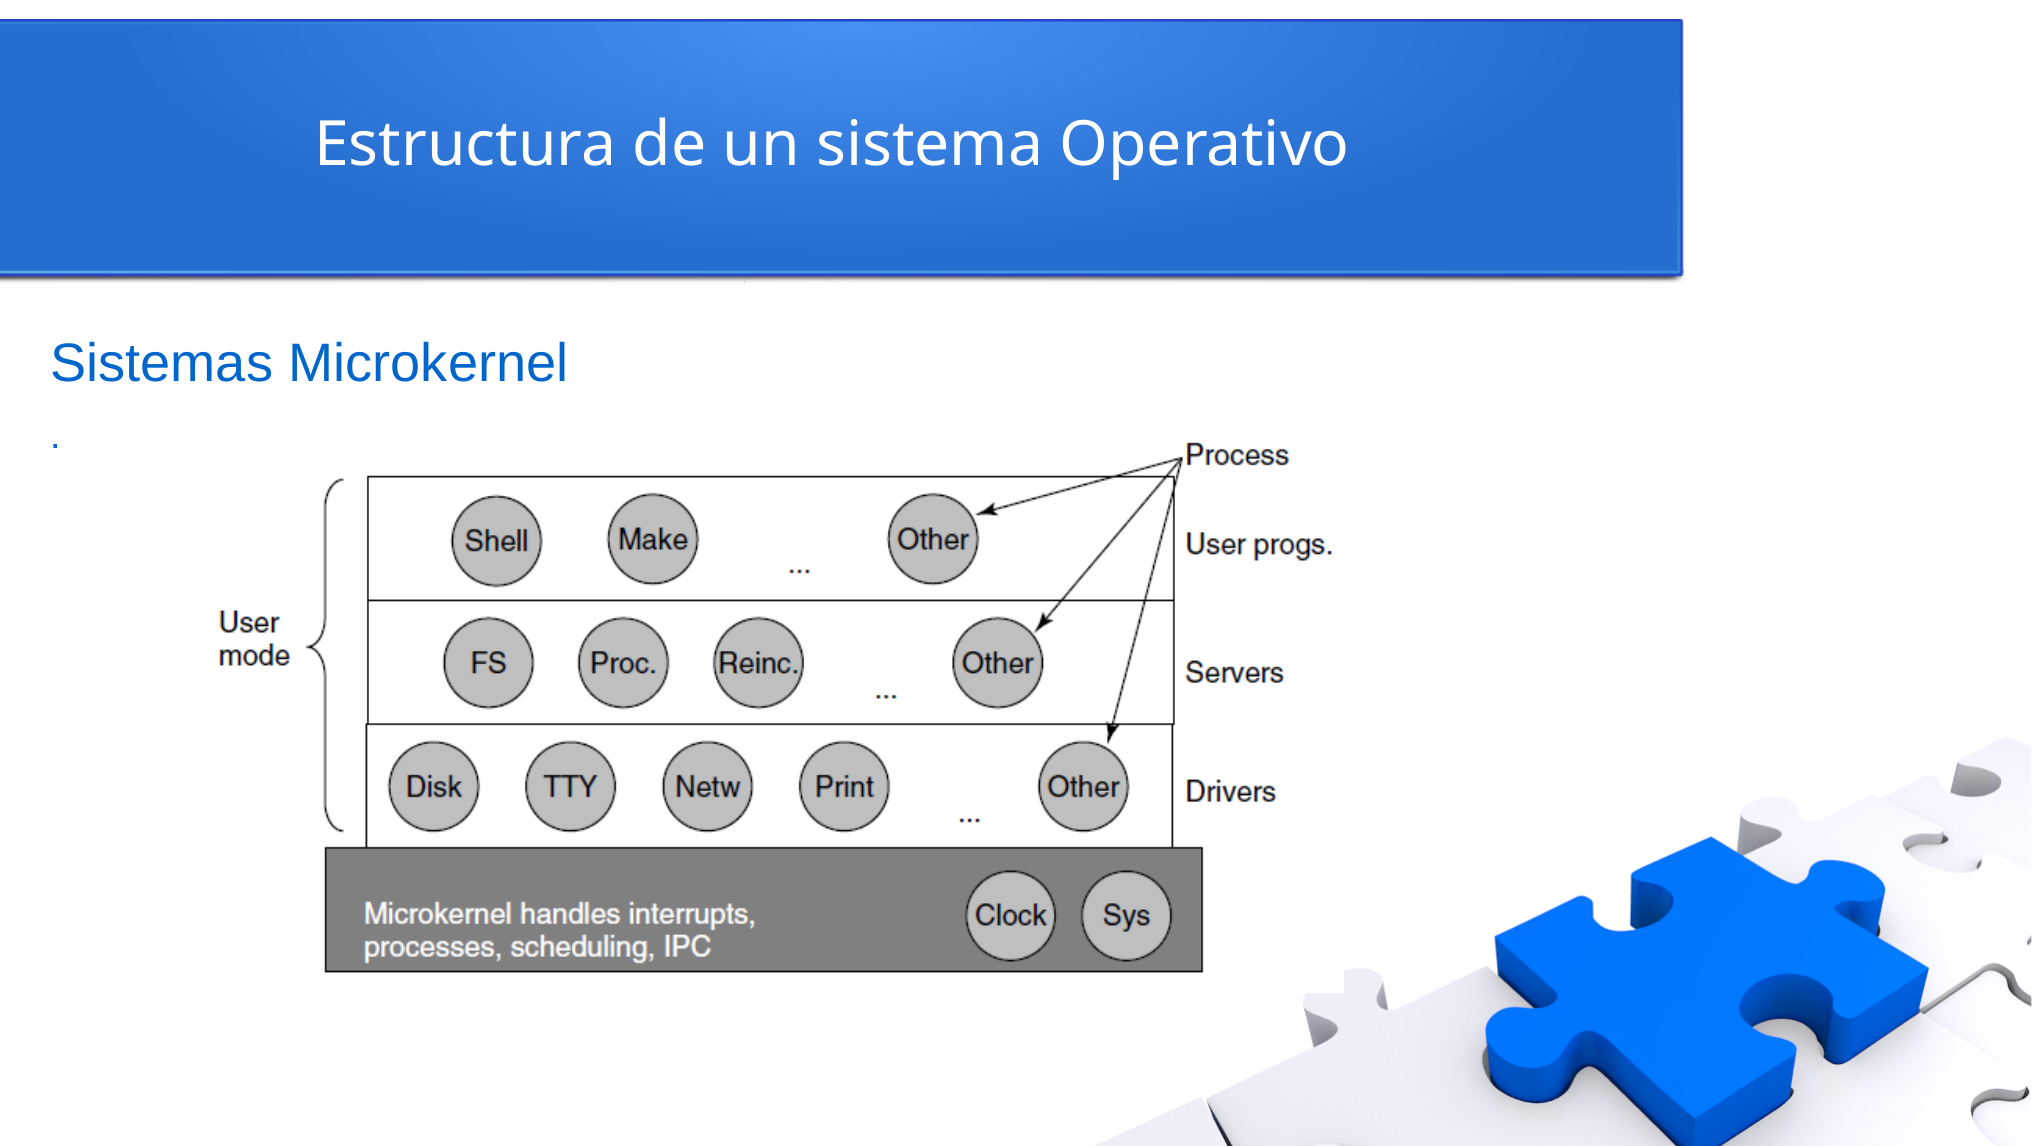

# Estructura de un sistema Operativo
Sistemas Microkernel
.